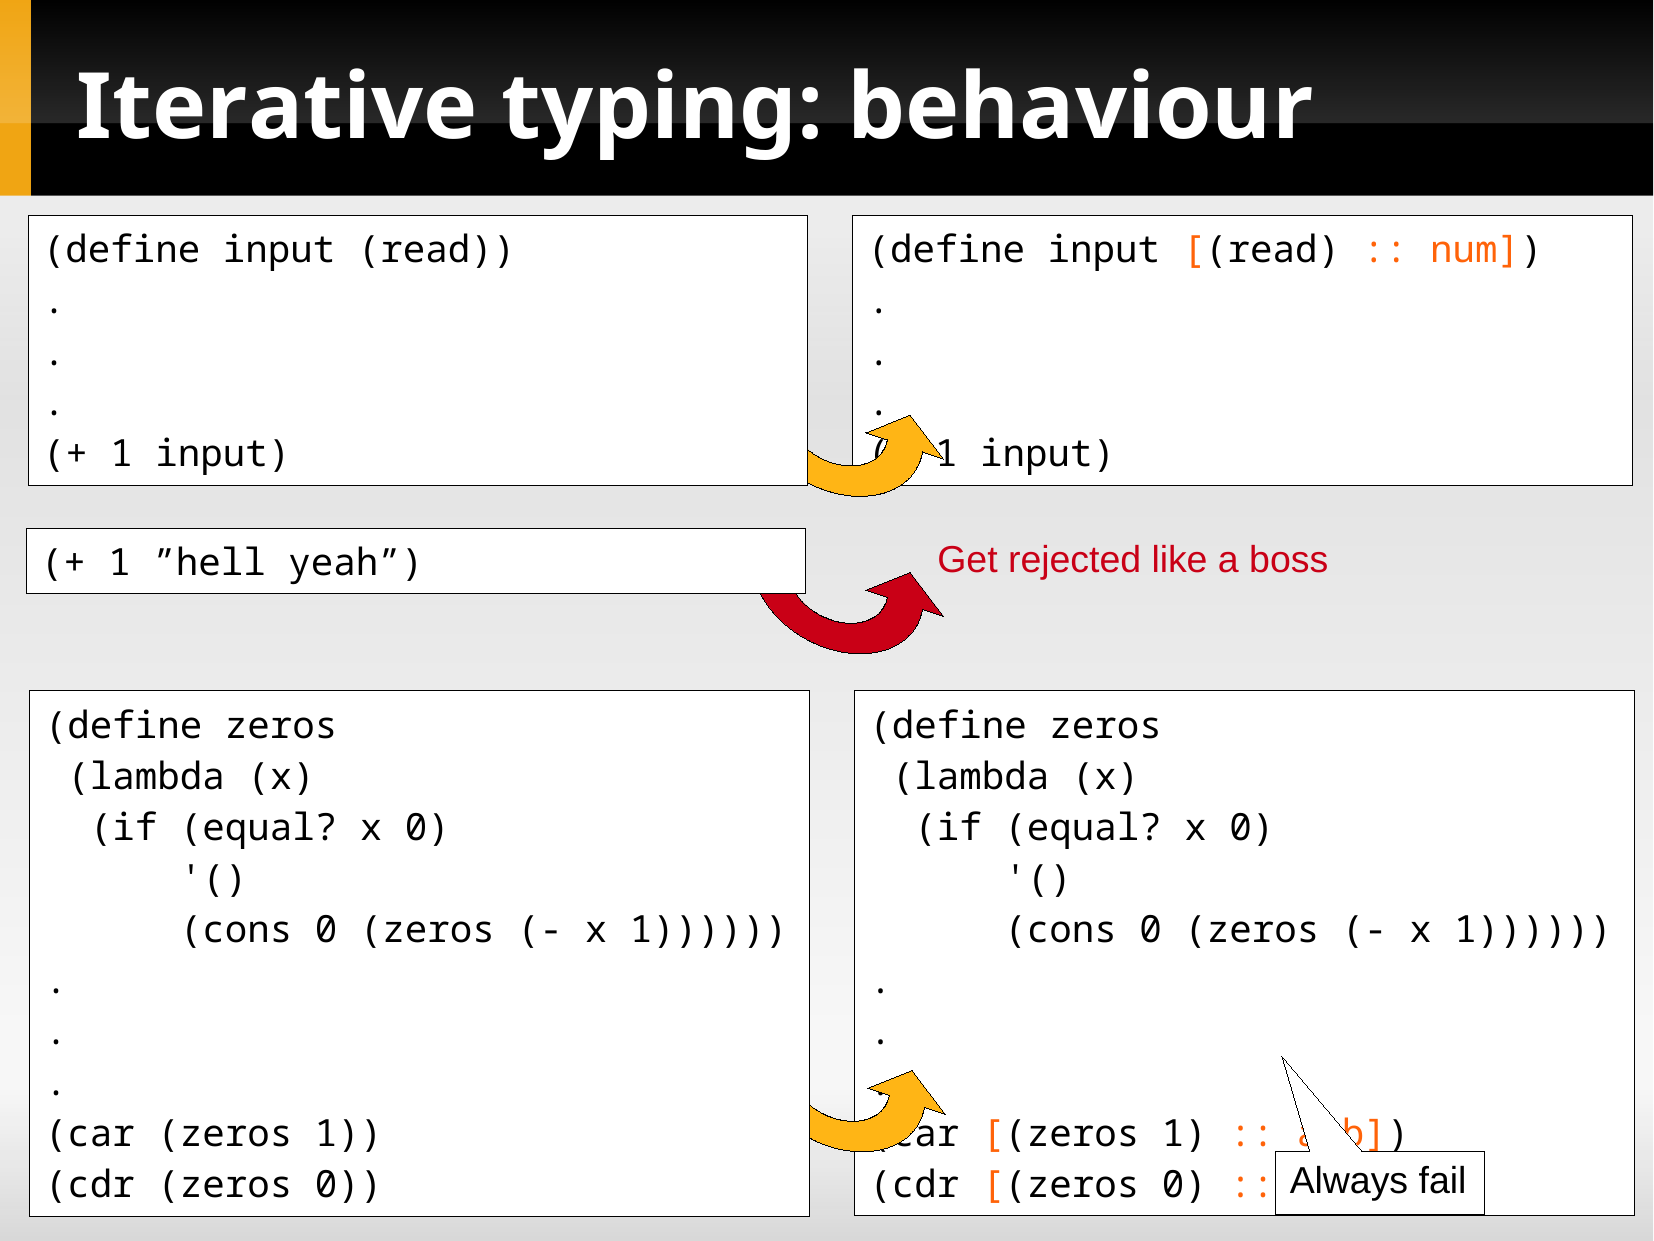

# Iterative typing: behaviour
(define input (read))
.
.
.
(+ 1 input)
(define input [(read) :: num])
.
.
.
(+ 1 input)
(+ 1 ”hell yeah”)
Get rejected like a boss
(define zeros
 (lambda (x)
 (if (equal? x 0)
 '()
 (cons 0 (zeros (- x 1))))))
.
.
.
(car [(zeros 1) :: a.b])
(cdr [(zeros 0) :: a.b])
(define zeros
 (lambda (x)
 (if (equal? x 0)
 '()
 (cons 0 (zeros (- x 1))))))
.
.
.
(car (zeros 1))
(cdr (zeros 0))
Always fail